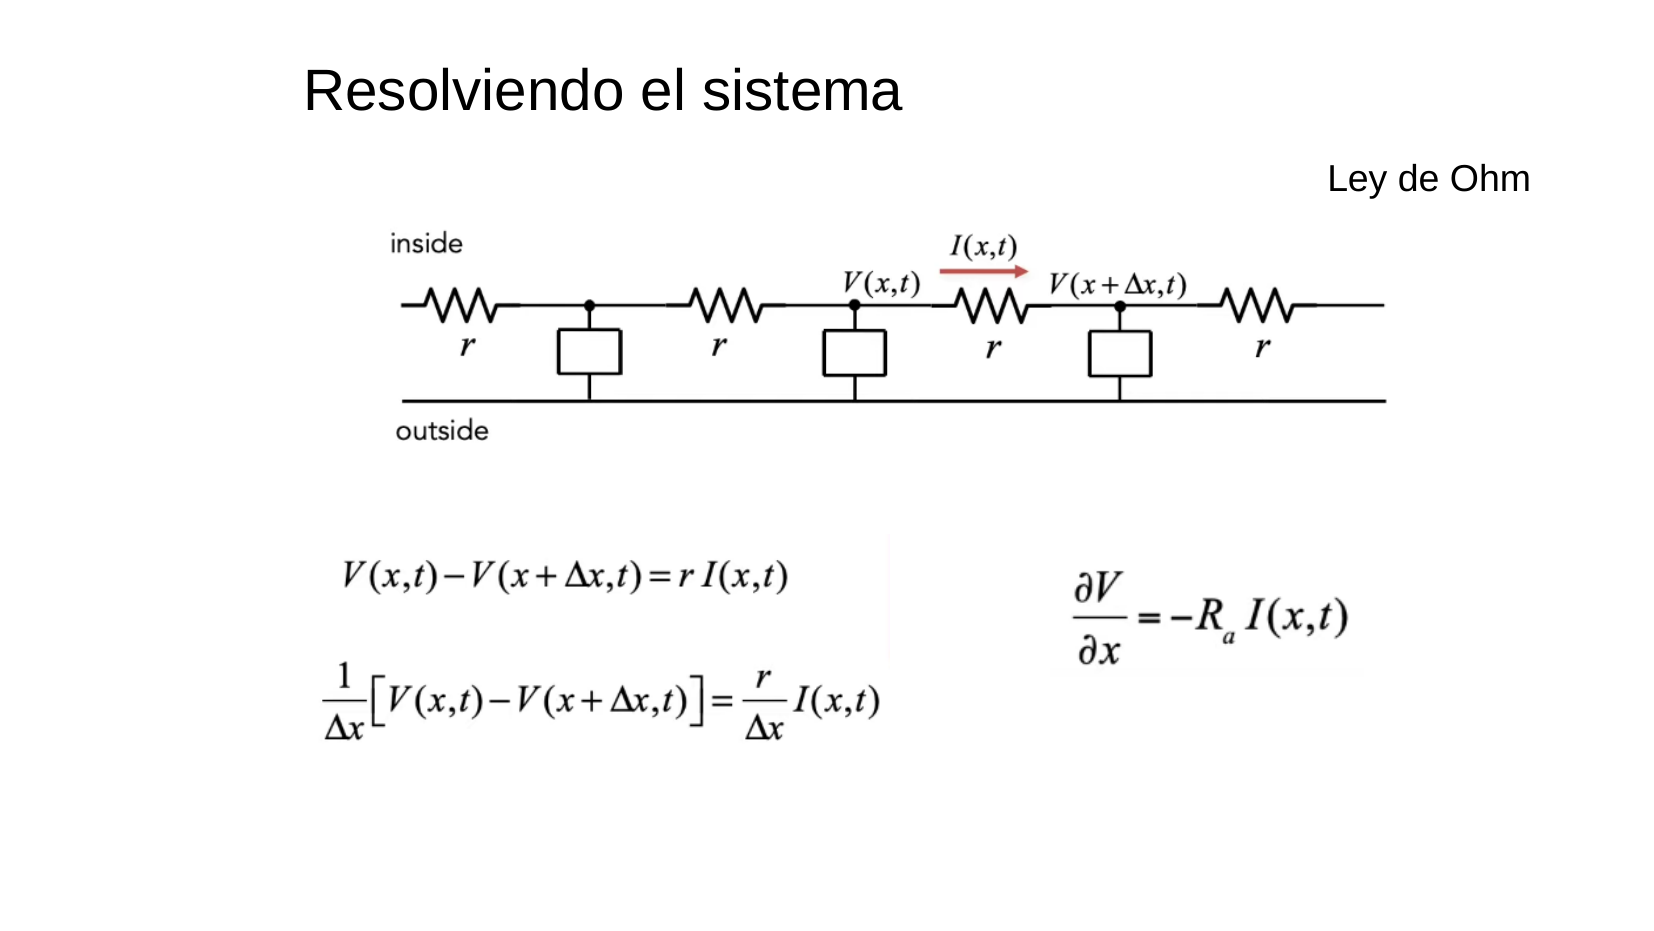

# Resolviendo el sistema
Ley de Ohm